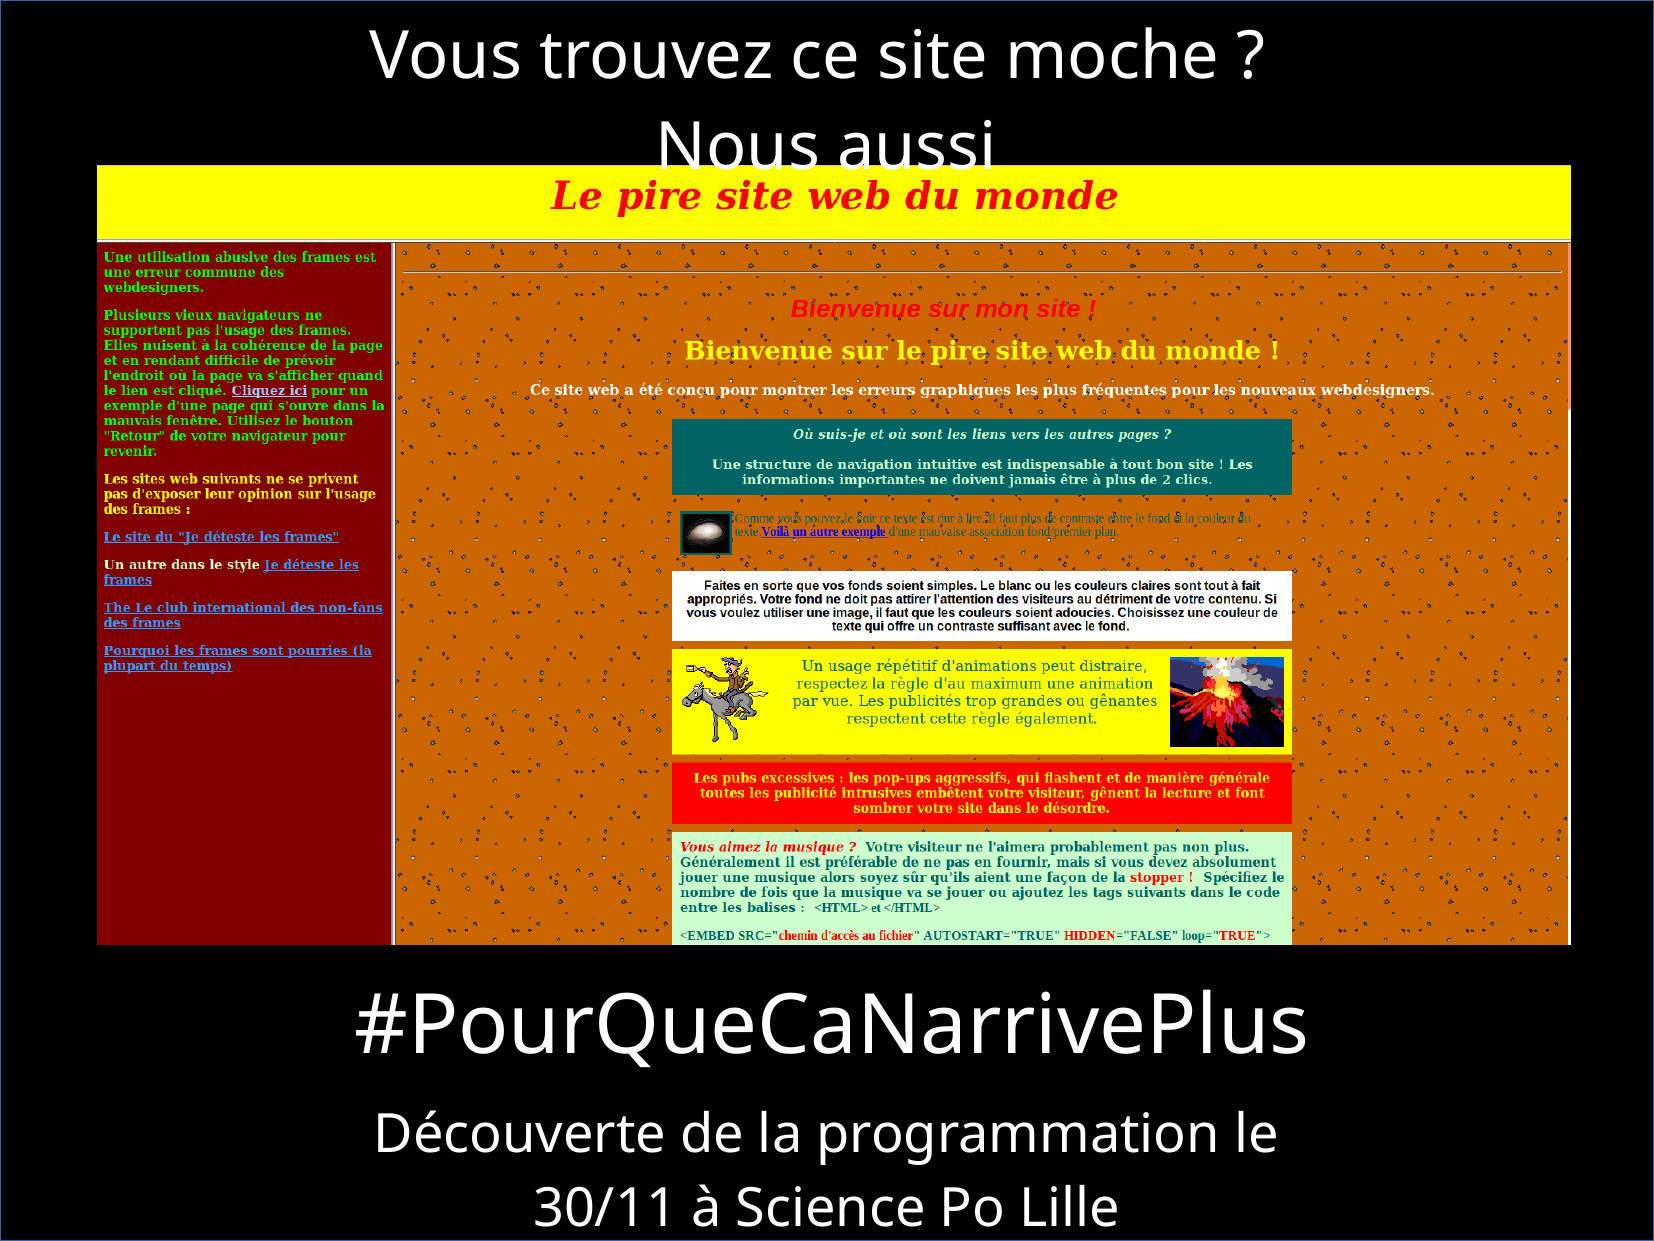

Vous trouvez ce site moche ?
Nous aussi
#
#PourQueCaNarrivePlus
Découverte de la programmation le
30/11 à Science Po Lille